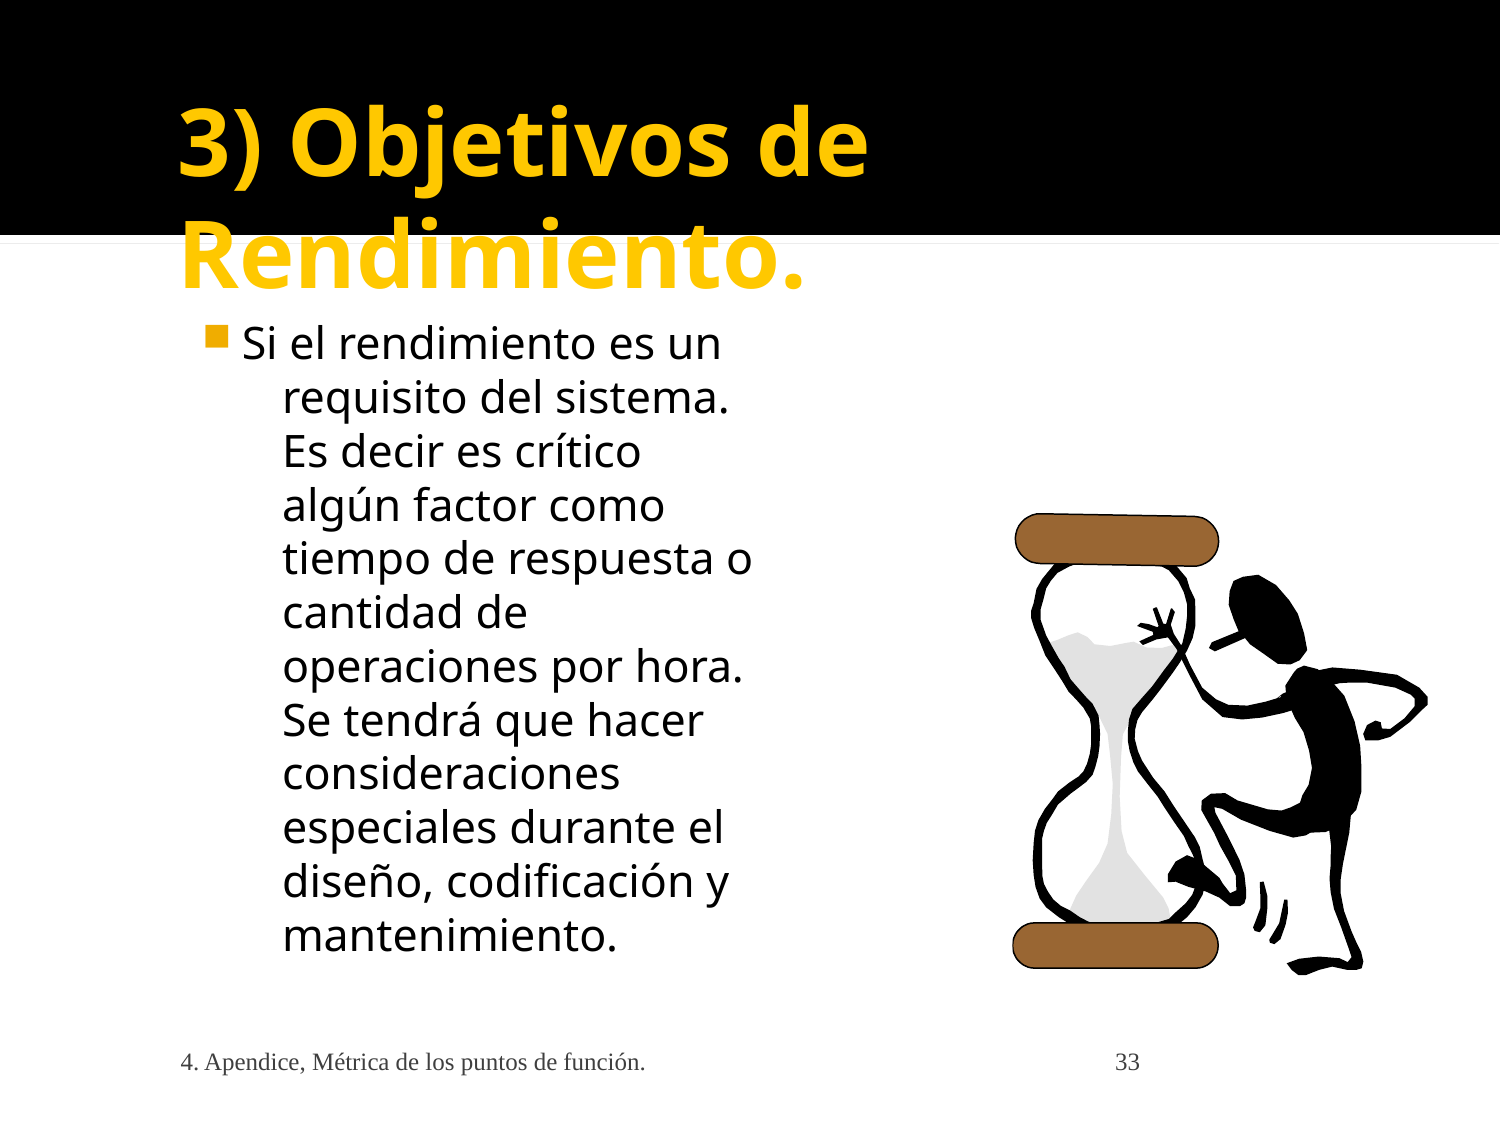

# 3) Objetivos de Rendimiento.
Si el rendimiento es un requisito del sistema. Es decir es crítico algún factor como tiempo de respuesta o cantidad de operaciones por hora. Se tendrá que hacer consideraciones especiales durante el diseño, codificación y mantenimiento.
4. Apendice, Métrica de los puntos de función.
33